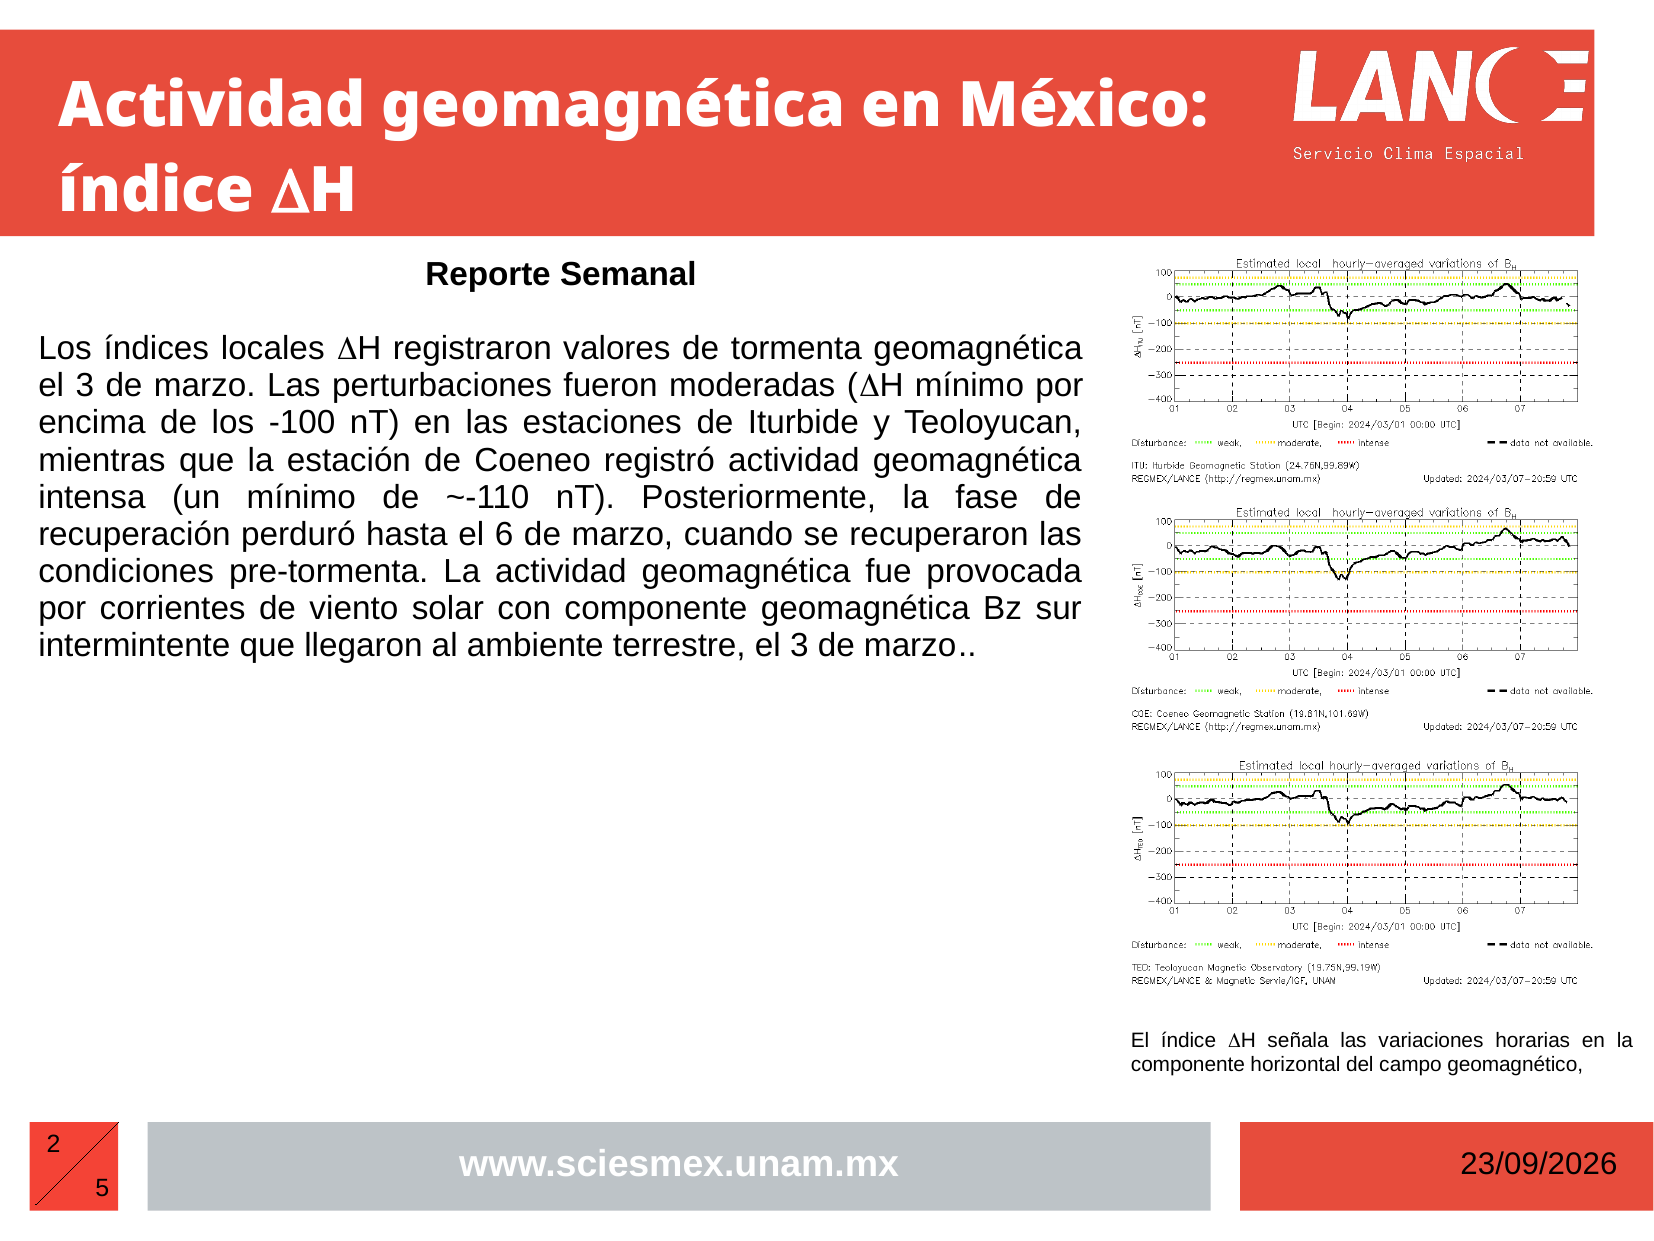

# Actividad geomagnética en México: índice DH
Reporte Semanal
Los índices locales DH registraron valores de tormenta geomagnética el 3 de marzo. Las perturbaciones fueron moderadas (DH mínimo por encima de los -100 nT) en las estaciones de Iturbide y Teoloyucan, mientras que la estación de Coeneo registró actividad geomagnética intensa (un mínimo de ~-110 nT). Posteriormente, la fase de recuperación perduró hasta el 6 de marzo, cuando se recuperaron las condiciones pre-tormenta. La actividad geomagnética fue provocada por corrientes de viento solar con componente geomagnética Bz sur intermintente que llegaron al ambiente terrestre, el 3 de marzo..
El índice DH señala las variaciones horarias en la componente horizontal del campo geomagnético,
www.sciesmex.unam.mx
5